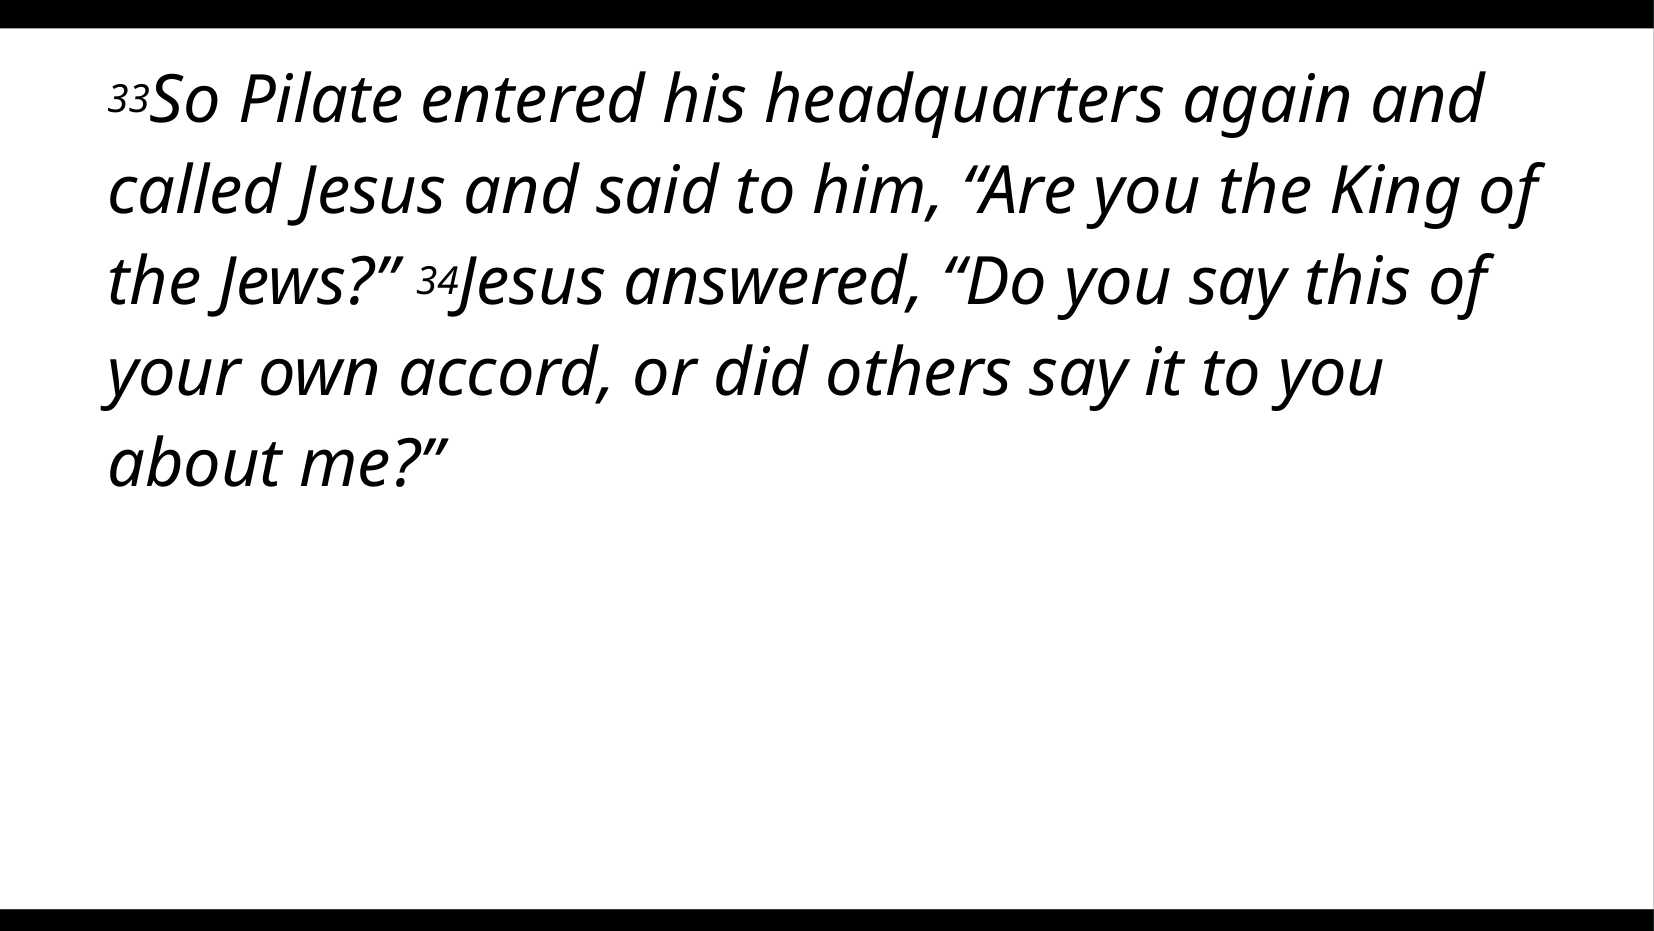

33So Pilate entered his headquarters again and called Jesus and said to him, “Are you the King of the Jews?” 34Jesus answered, “Do you say this of your own accord, or did others say it to you about me?”